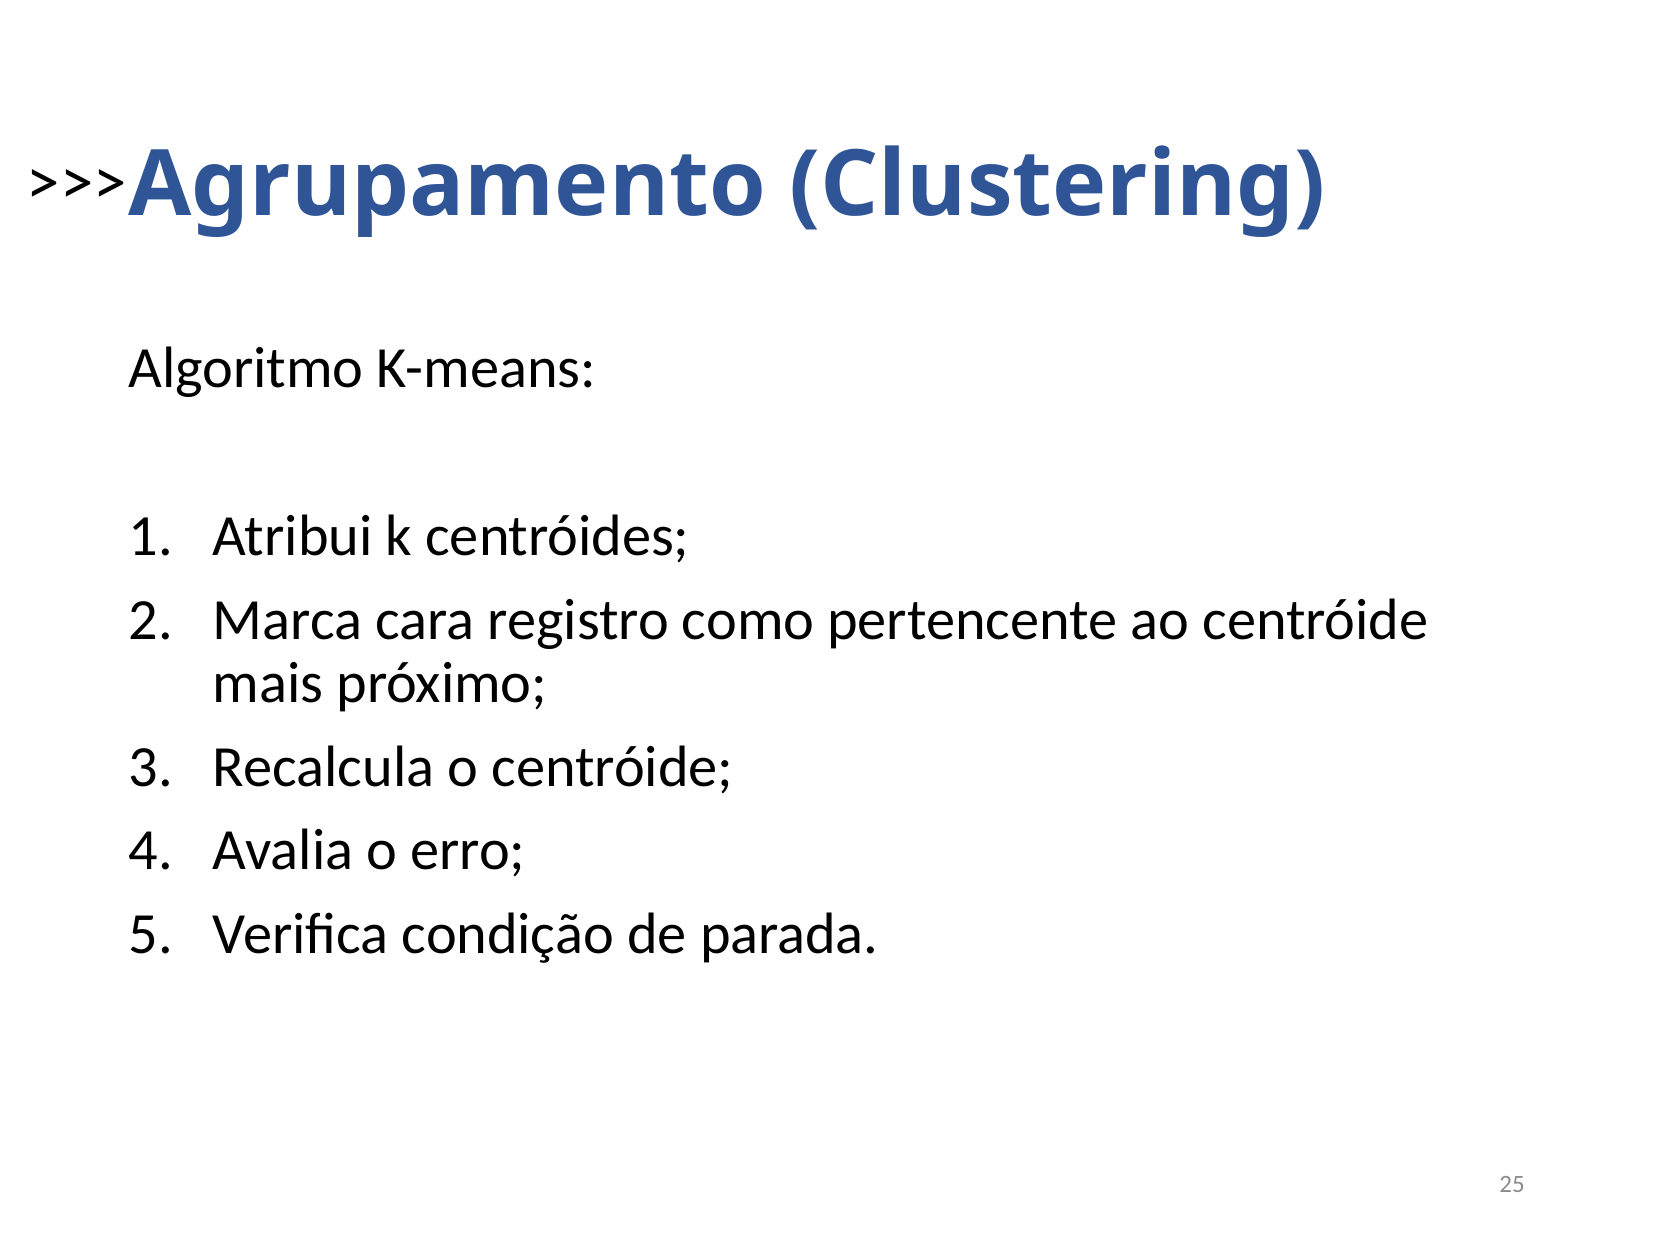

Agrupamento (Clustering)
# Algoritmo K-means:
Atribui k centróides;
Marca cara registro como pertencente ao centróide mais próximo;
Recalcula o centróide;
Avalia o erro;
Verifica condição de parada.